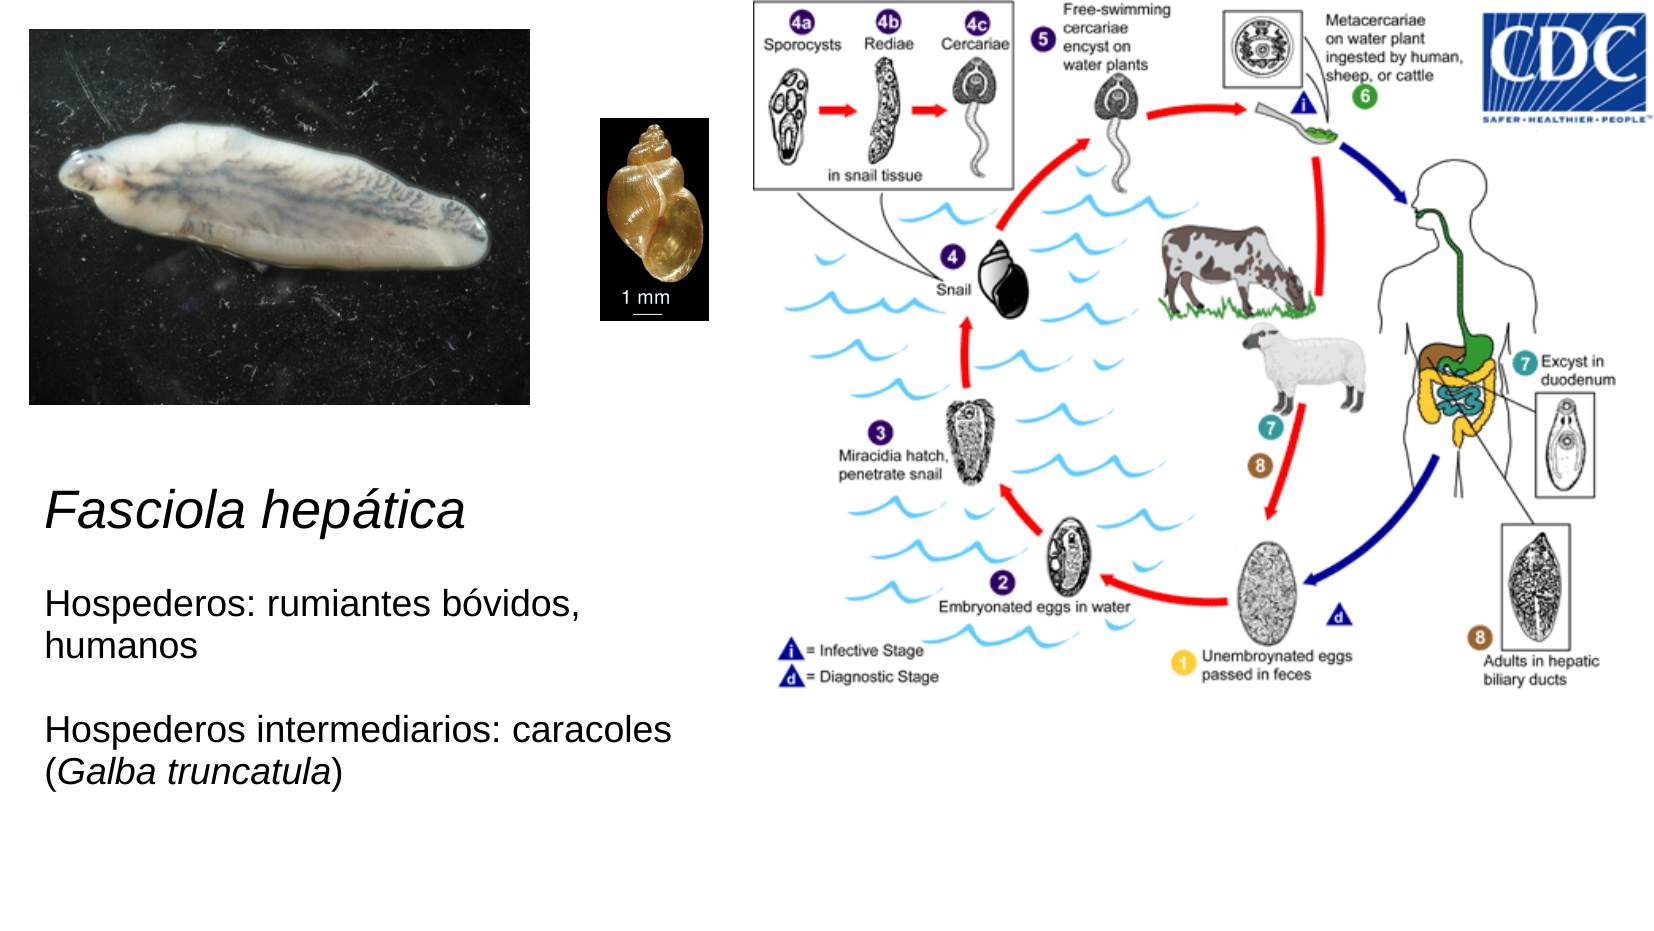

Fasciola hepática
Hospederos: rumiantes bóvidos, humanos
Hospederos intermediarios: caracoles (Galba truncatula)